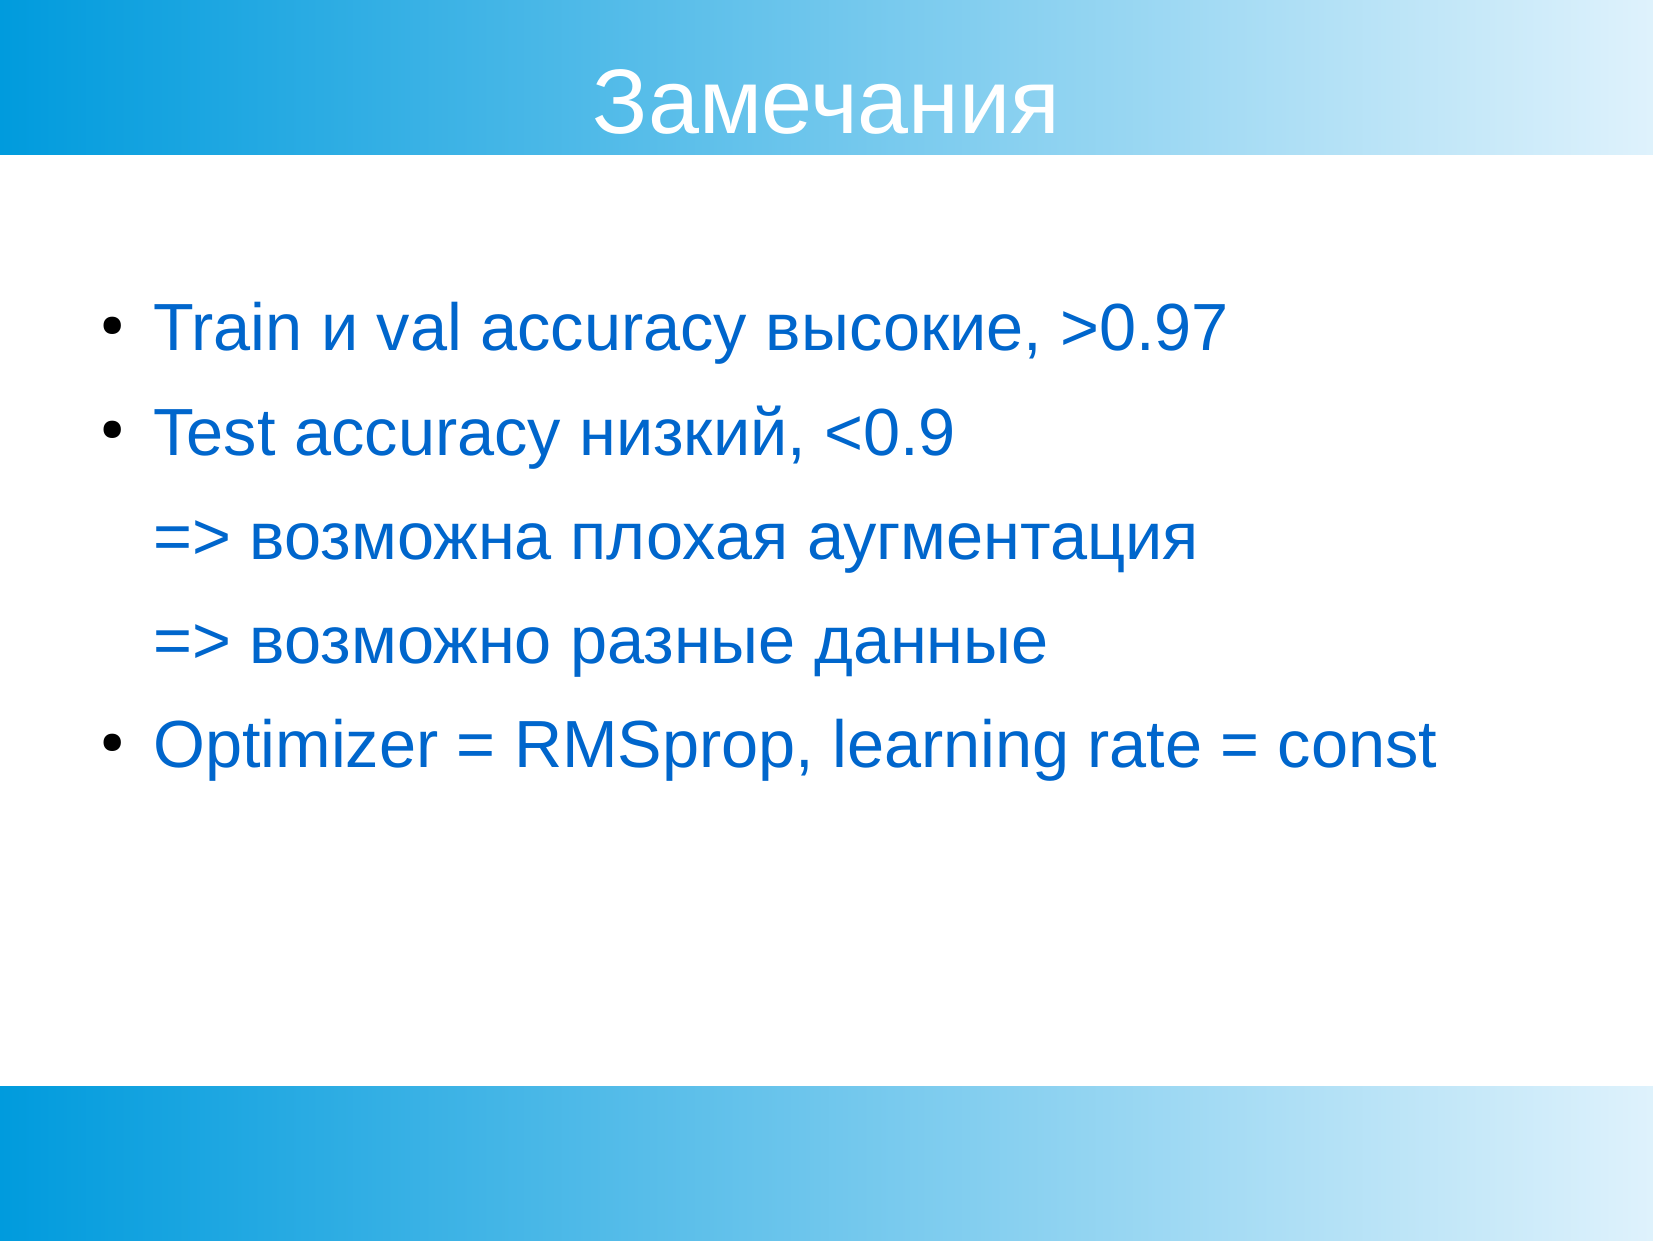

# Замечания
Train и val accuracy высокие, >0.97
Test accuracy низкий, <0.9
=> возможна плохая аугментация
=> возможно разные данные
Optimizer = RMSprop, learning rate = const